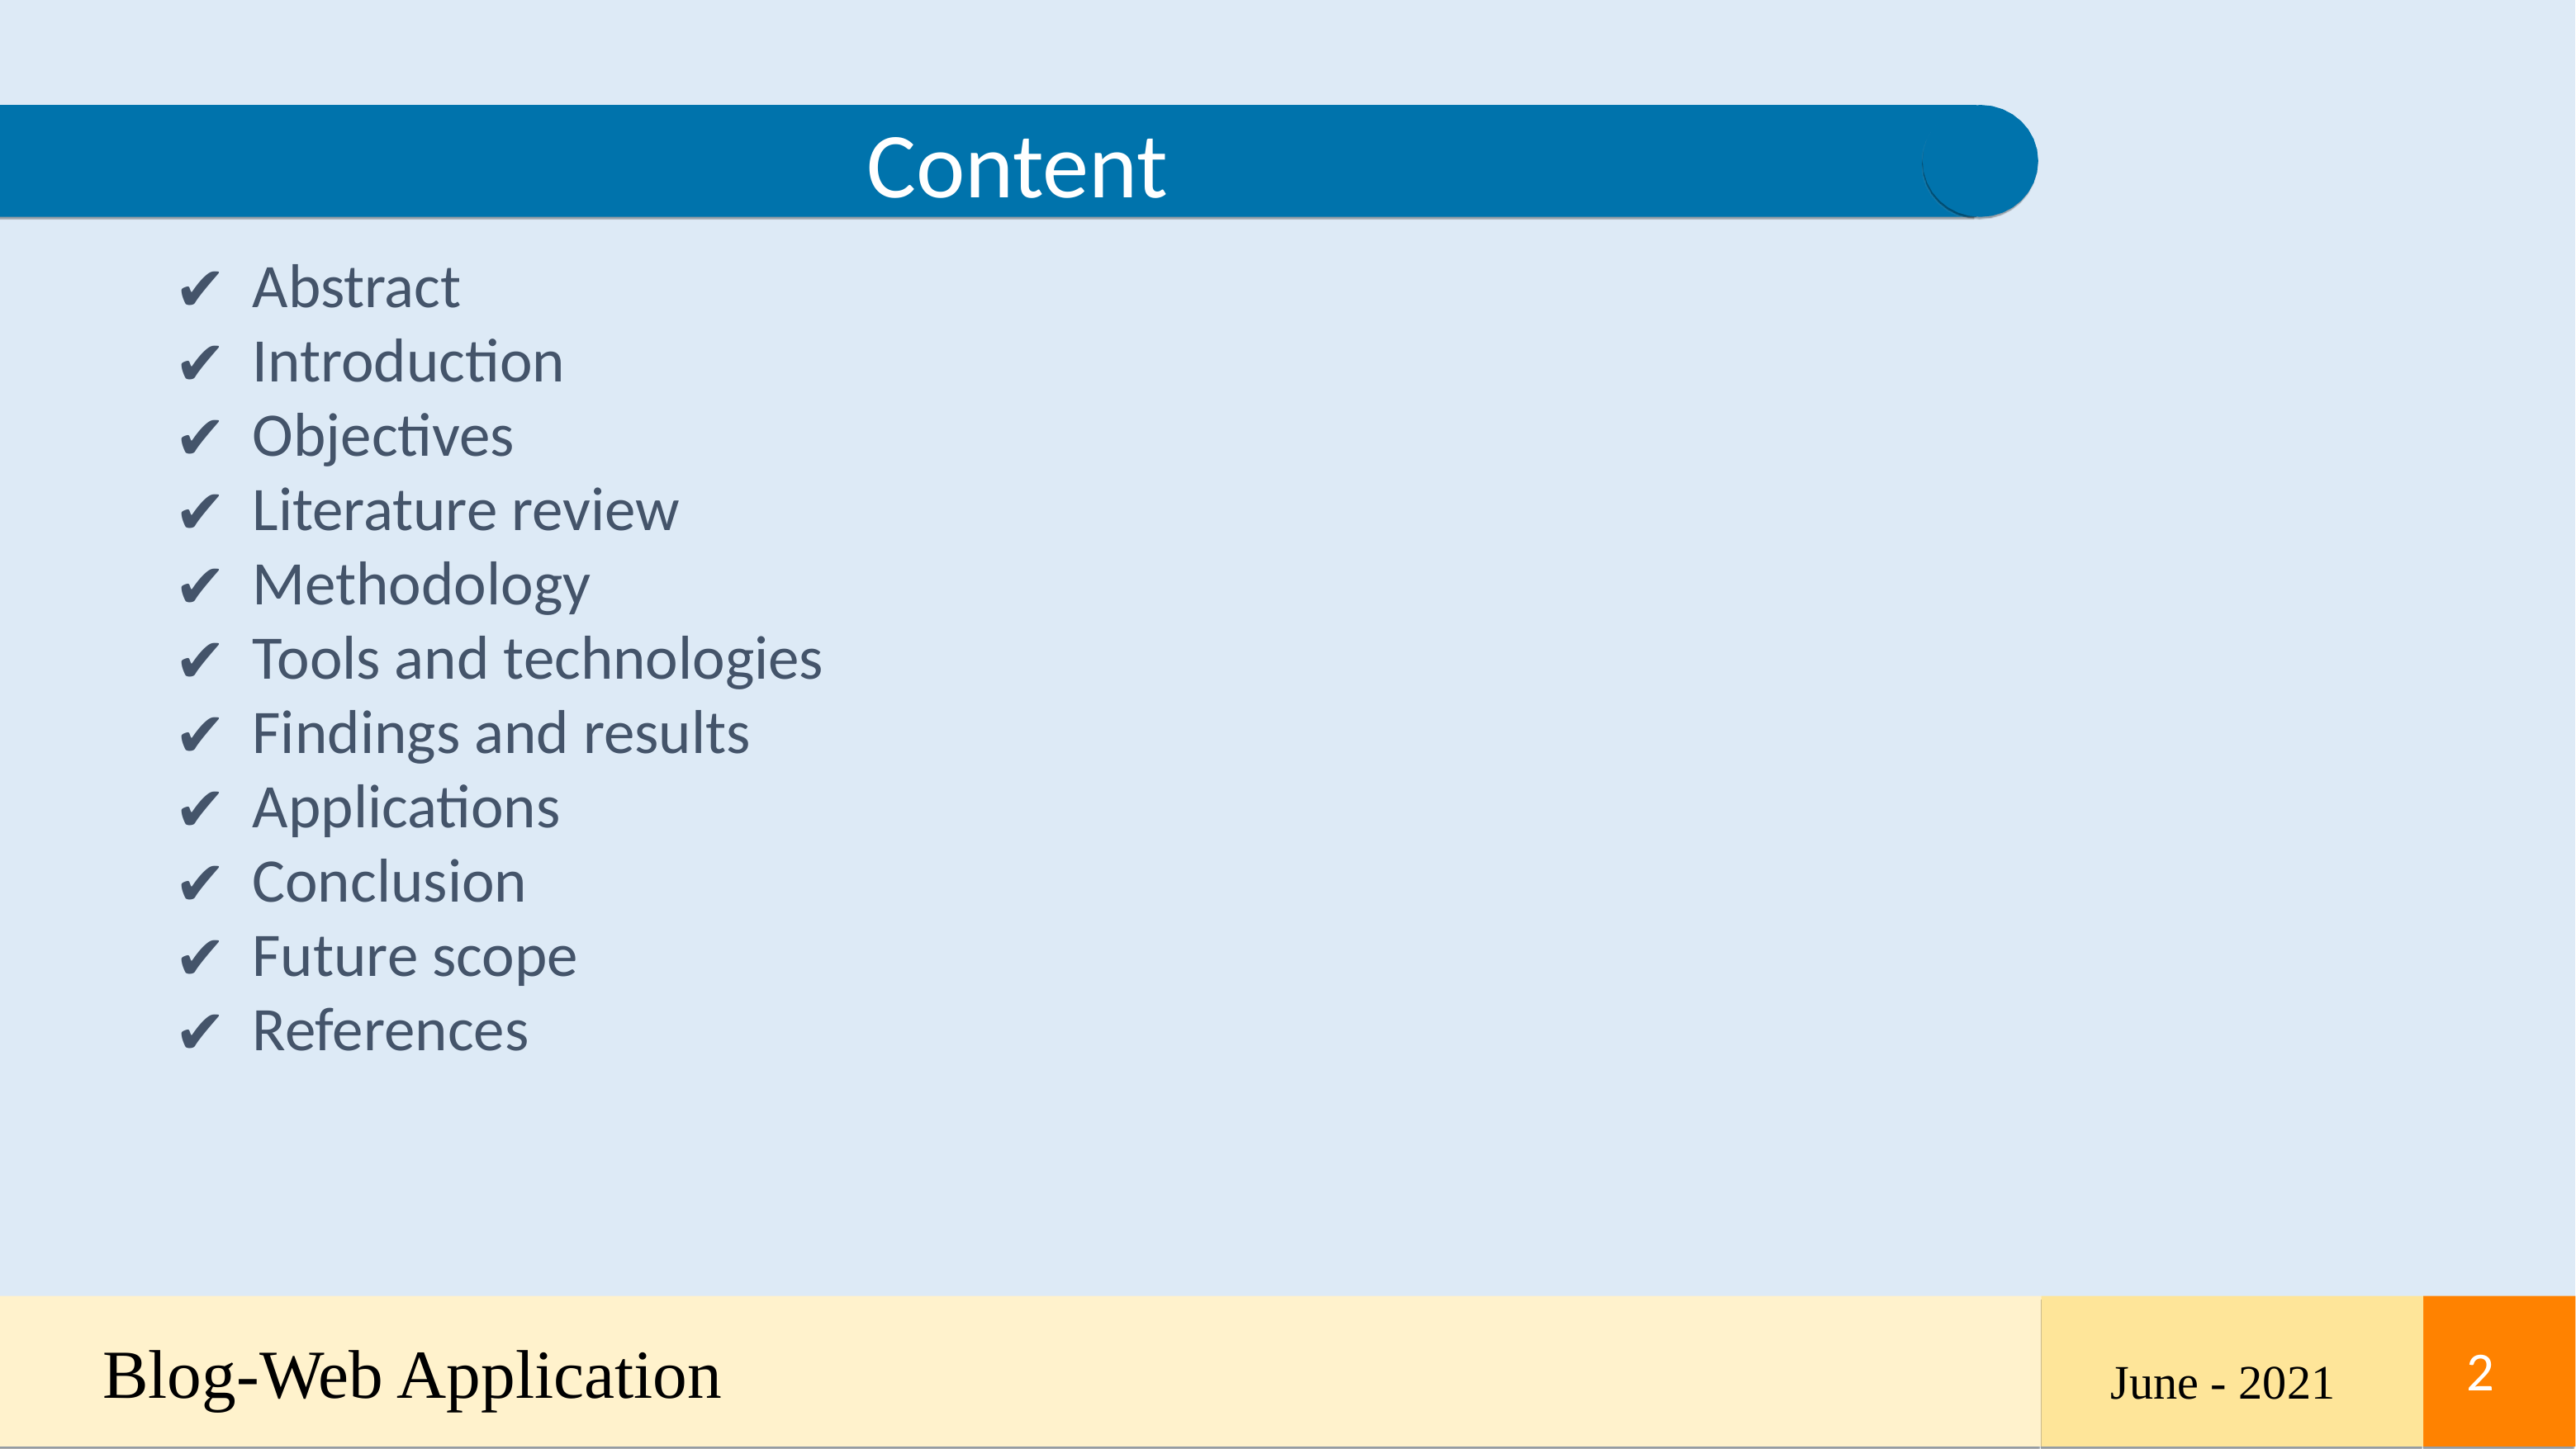

Content
Abstract
Introduction
Objectives
Literature review
Methodology
Tools and technologies
Findings and results
Applications
Conclusion
Future scope
References
Blog-Web Application
June - 2021